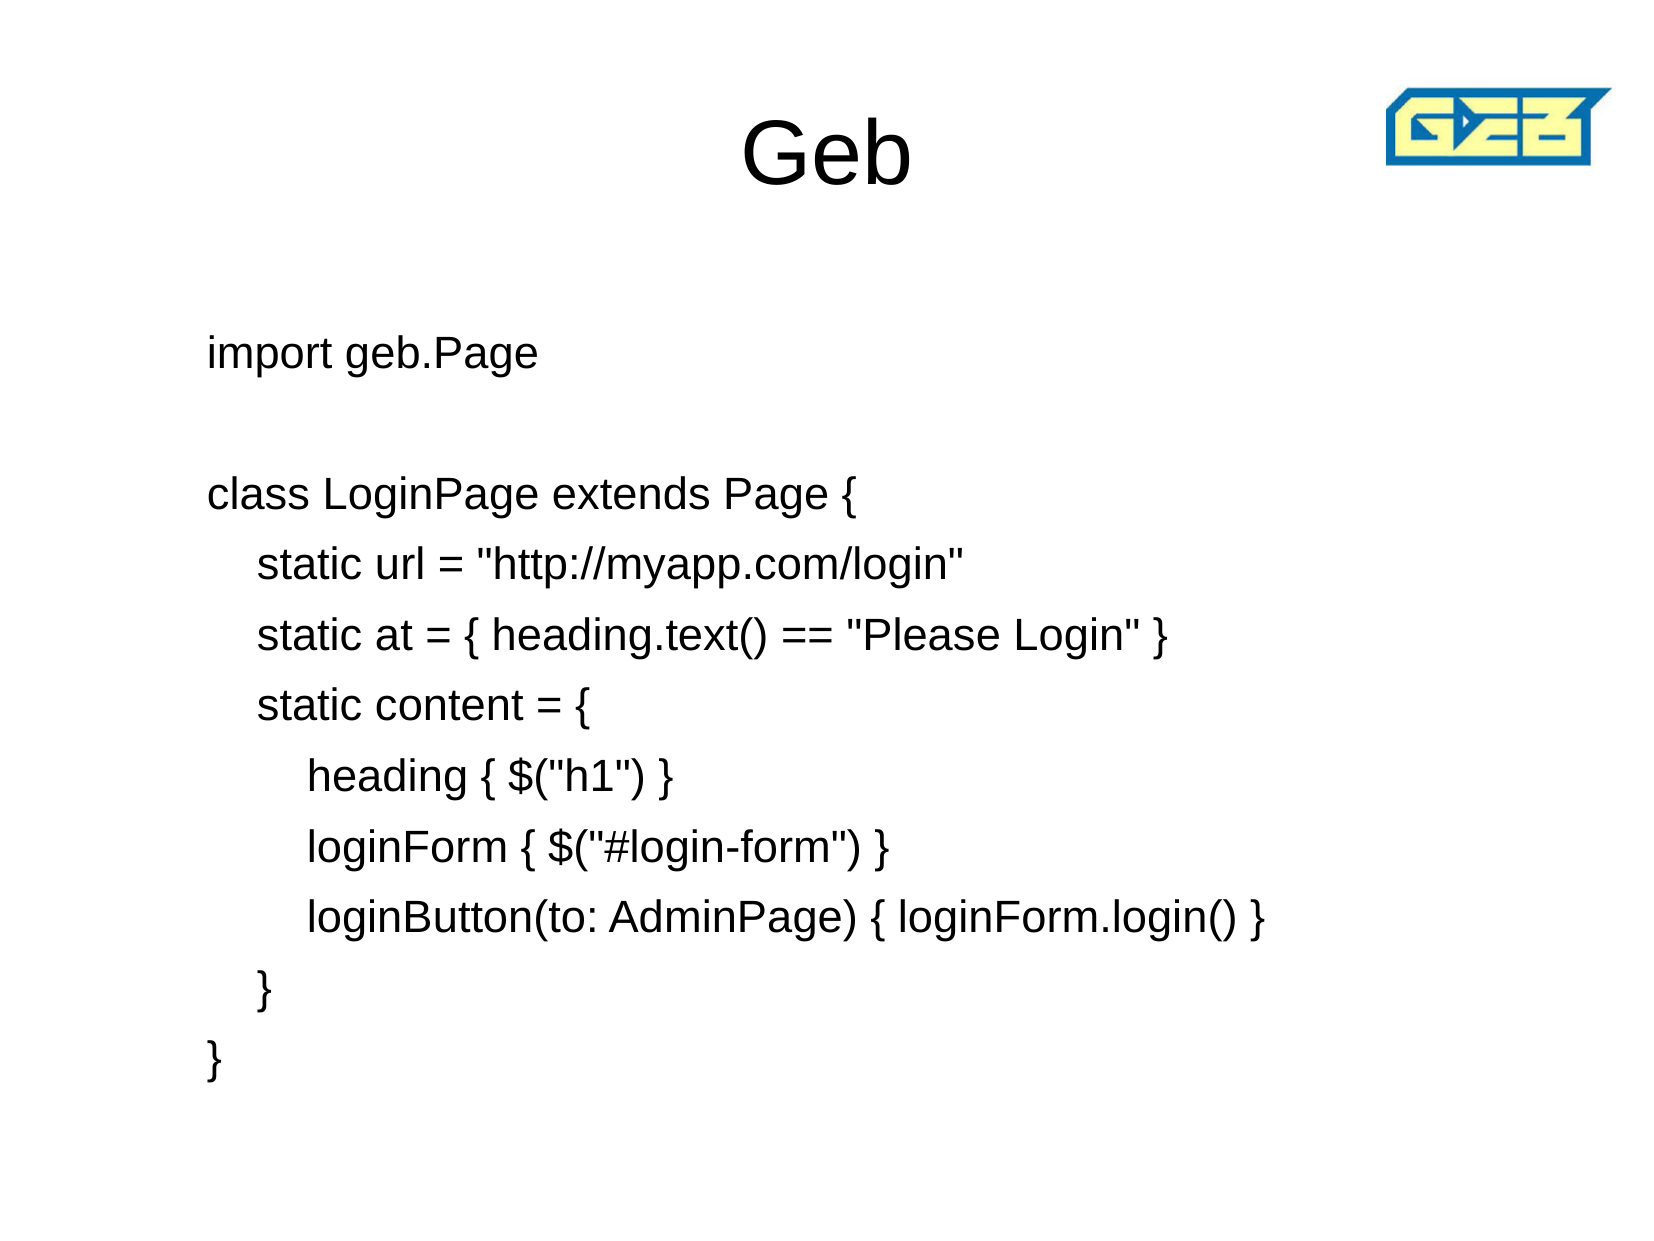

# Geb
import geb.Page
class LoginPage extends Page {
 static url = "http://myapp.com/login"
 static at = { heading.text() == "Please Login" }
 static content = {
 heading { $("h1") }
 loginForm { $("#login-form") }
 loginButton(to: AdminPage) { loginForm.login() }
 }
}